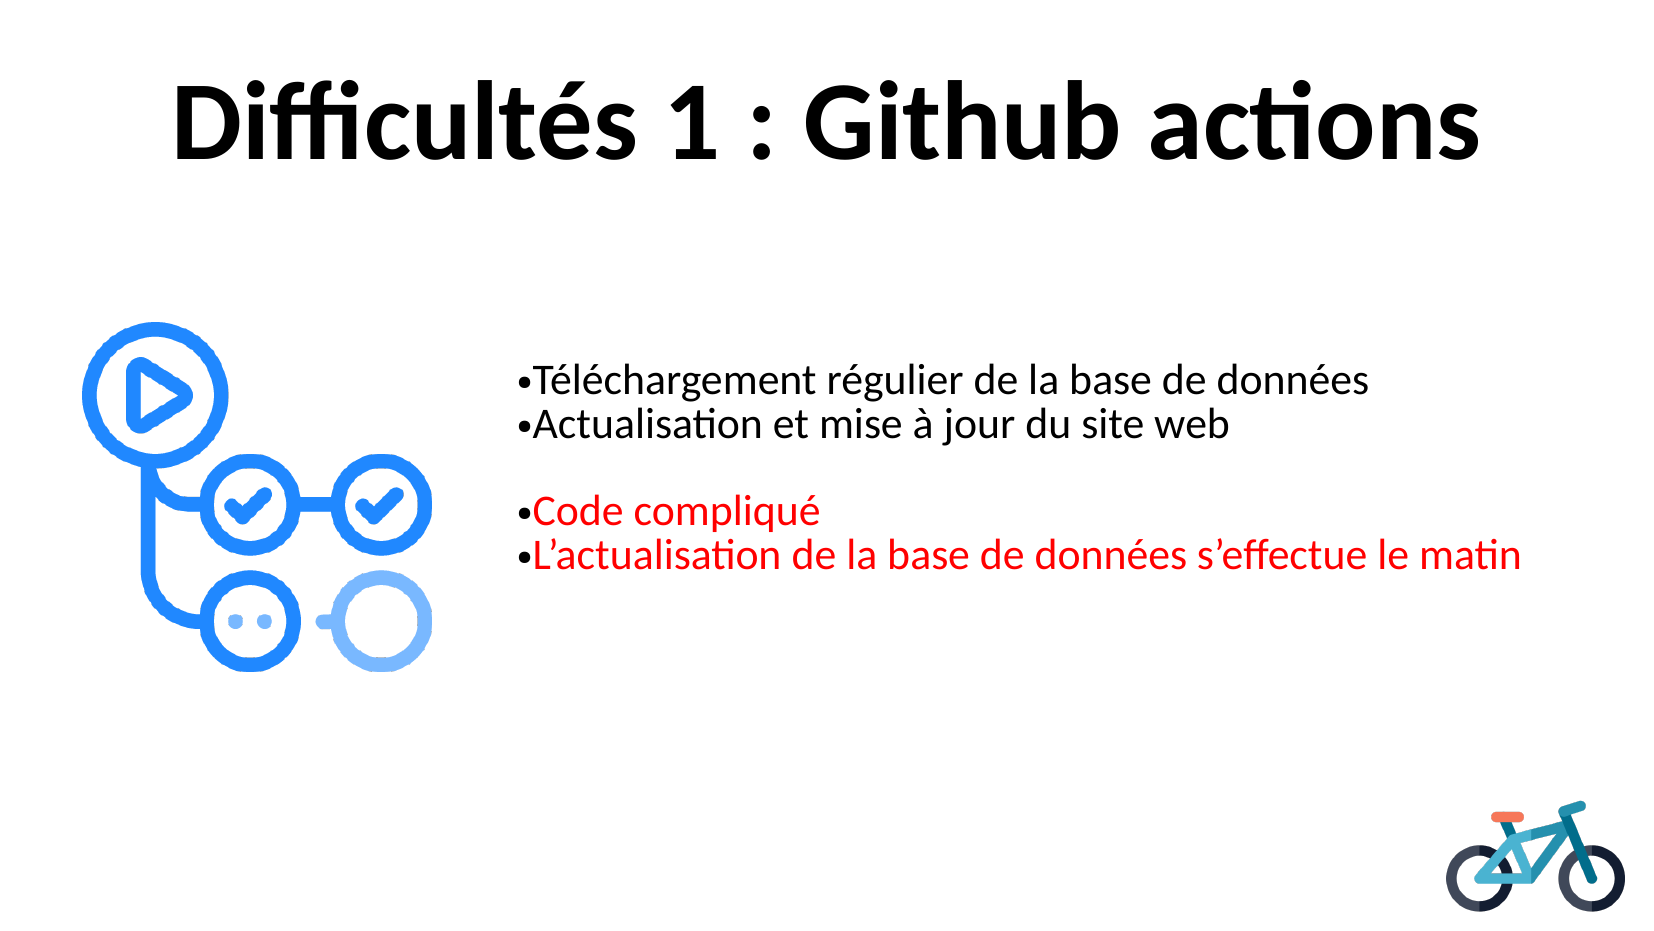

# Difficultés 1 : Github actions
Téléchargement régulier de la base de données
Actualisation et mise à jour du site web
Code compliqué
L’actualisation de la base de données s’effectue le matin